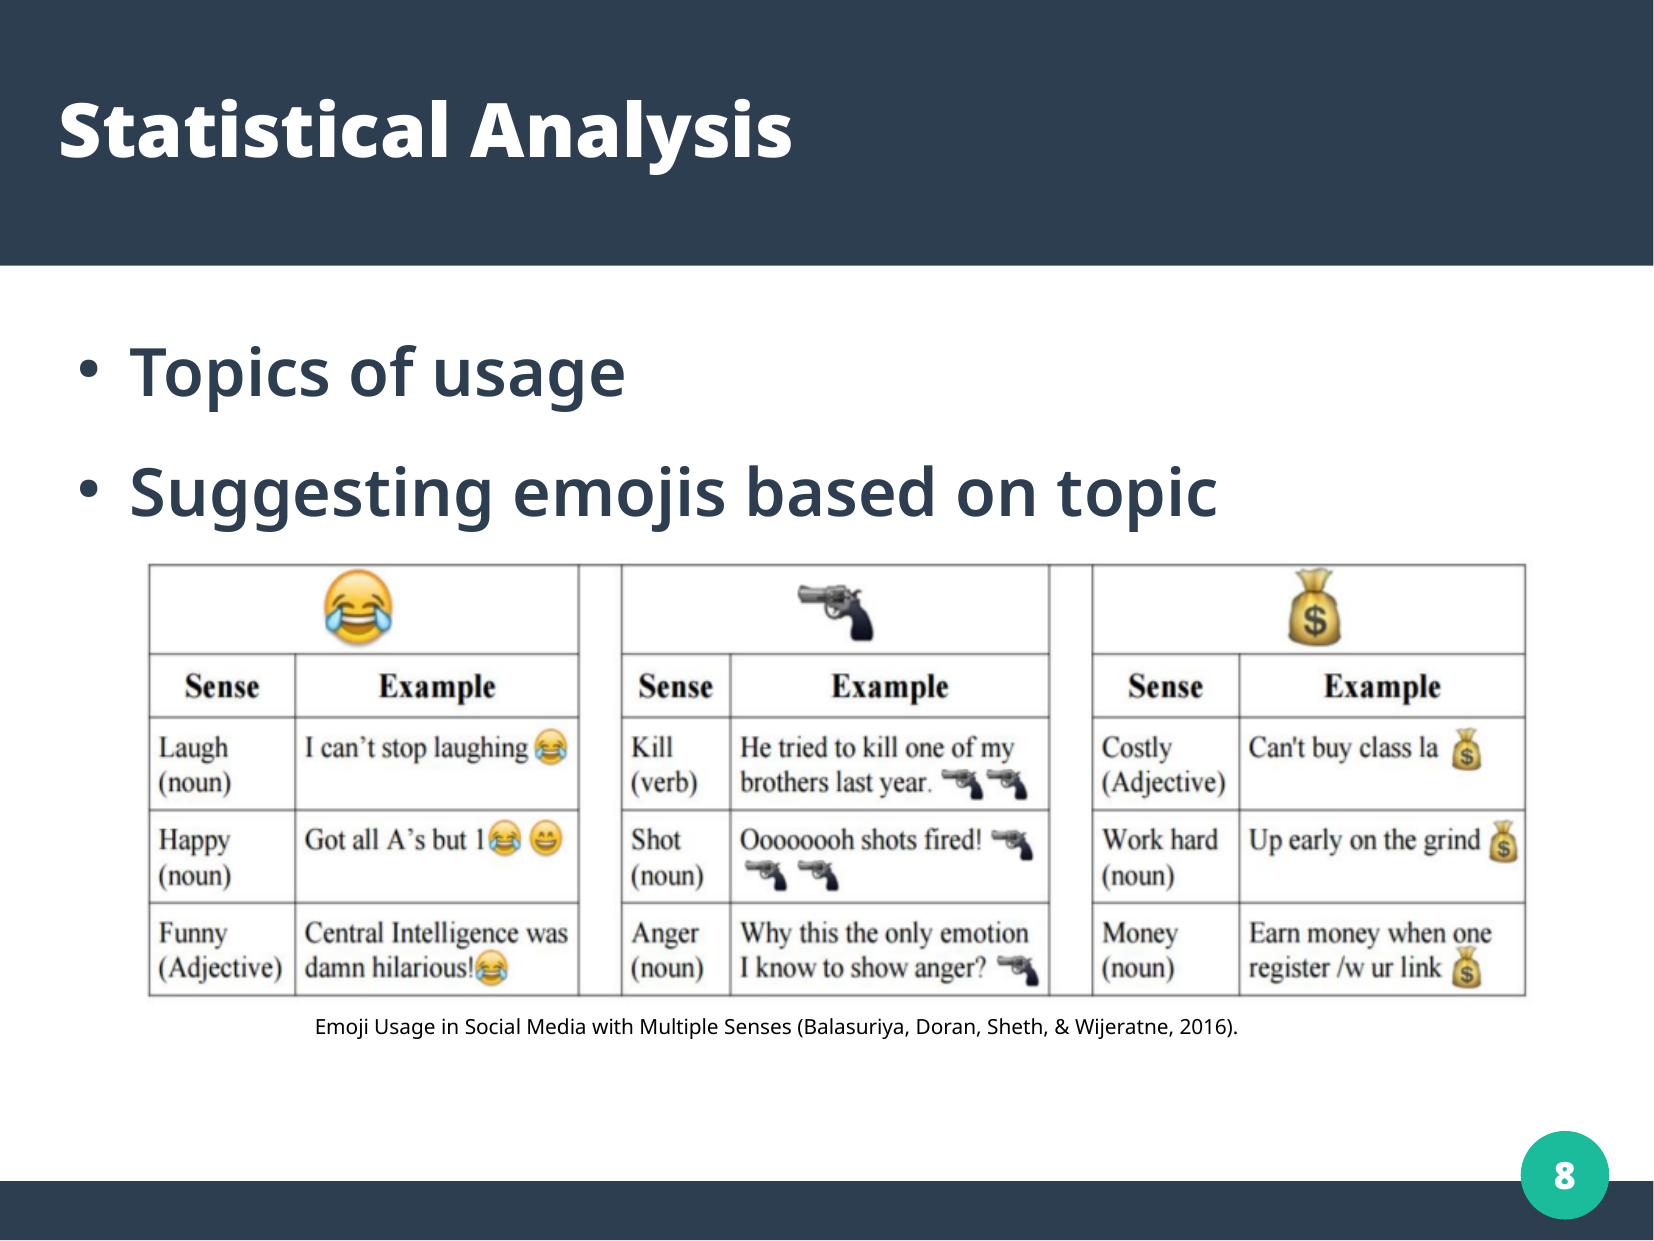

# Statistical Analysis
Topics of usage
Suggesting emojis based on topic
Emoji Usage in Social Media with Multiple Senses (Balasuriya, Doran, Sheth, & Wijeratne, 2016).
8